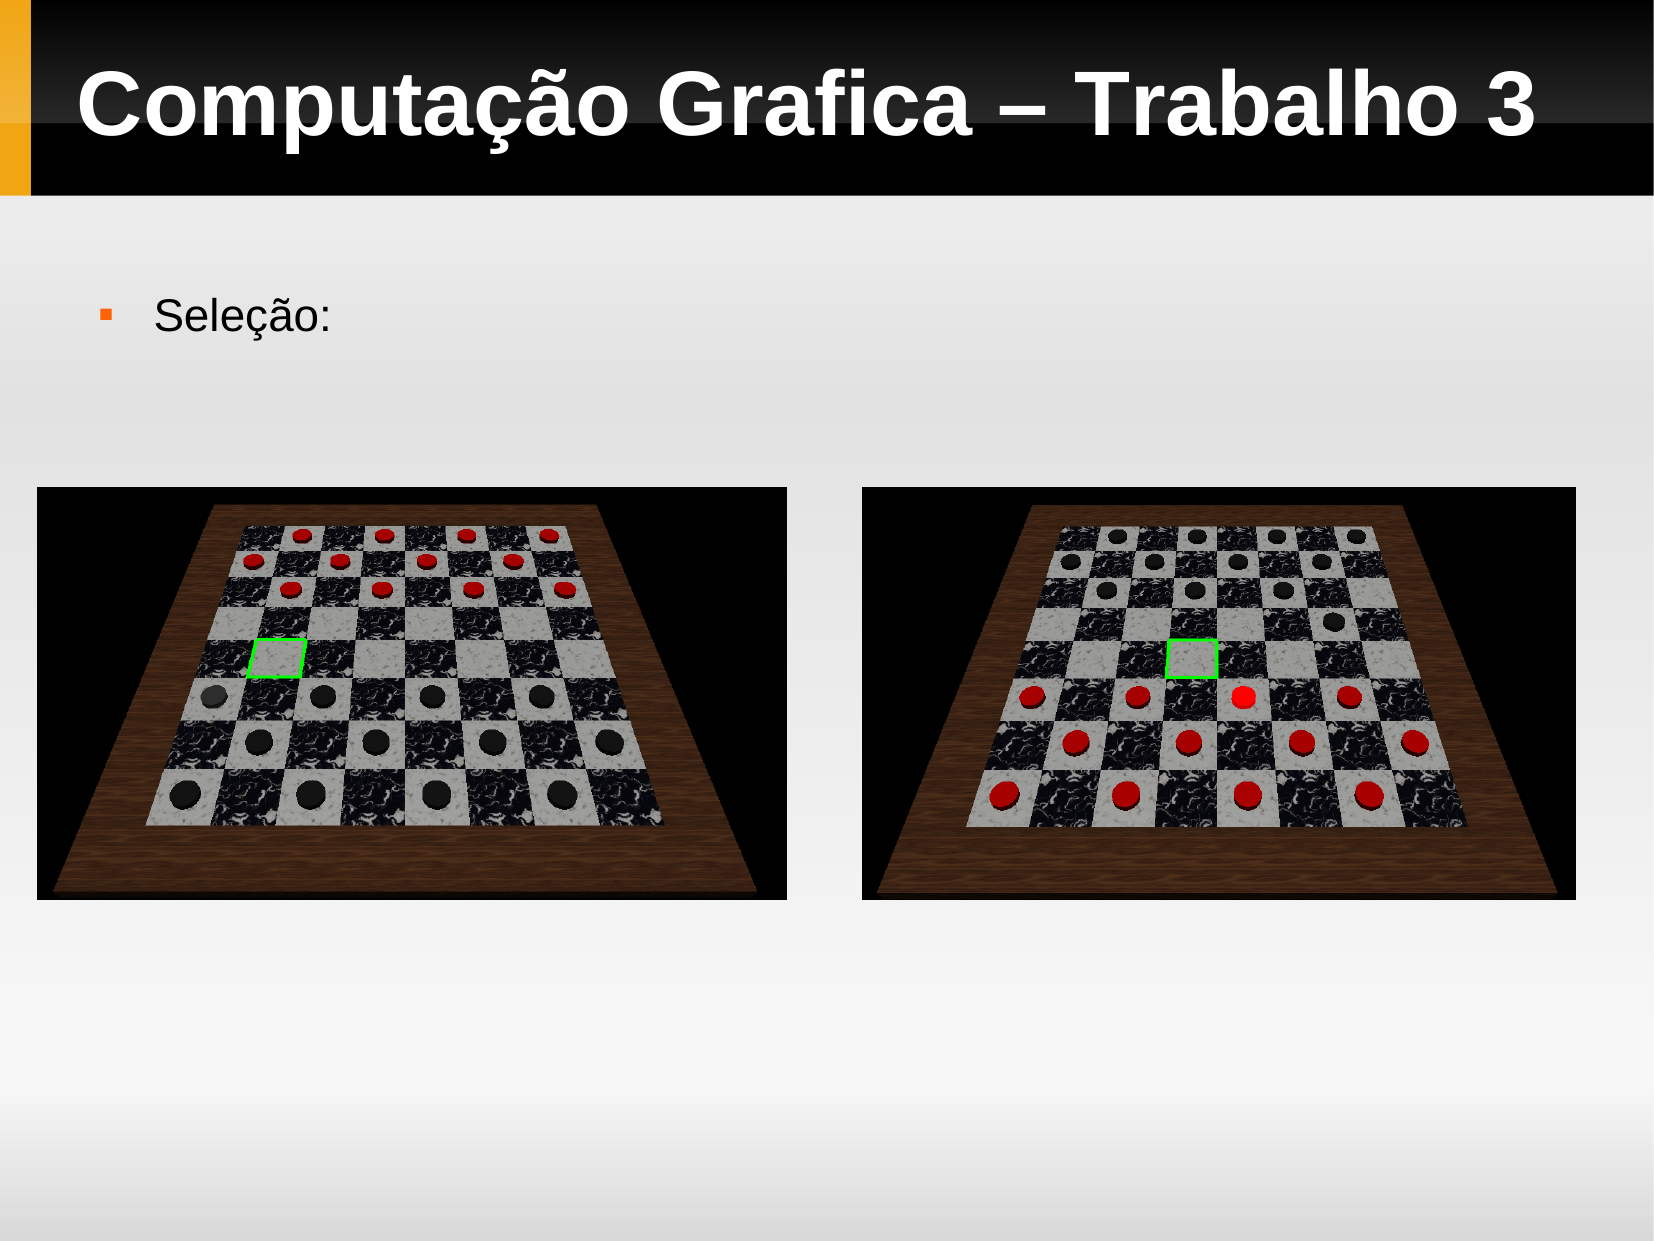

# Computação Grafica – Trabalho 3
Seleção: